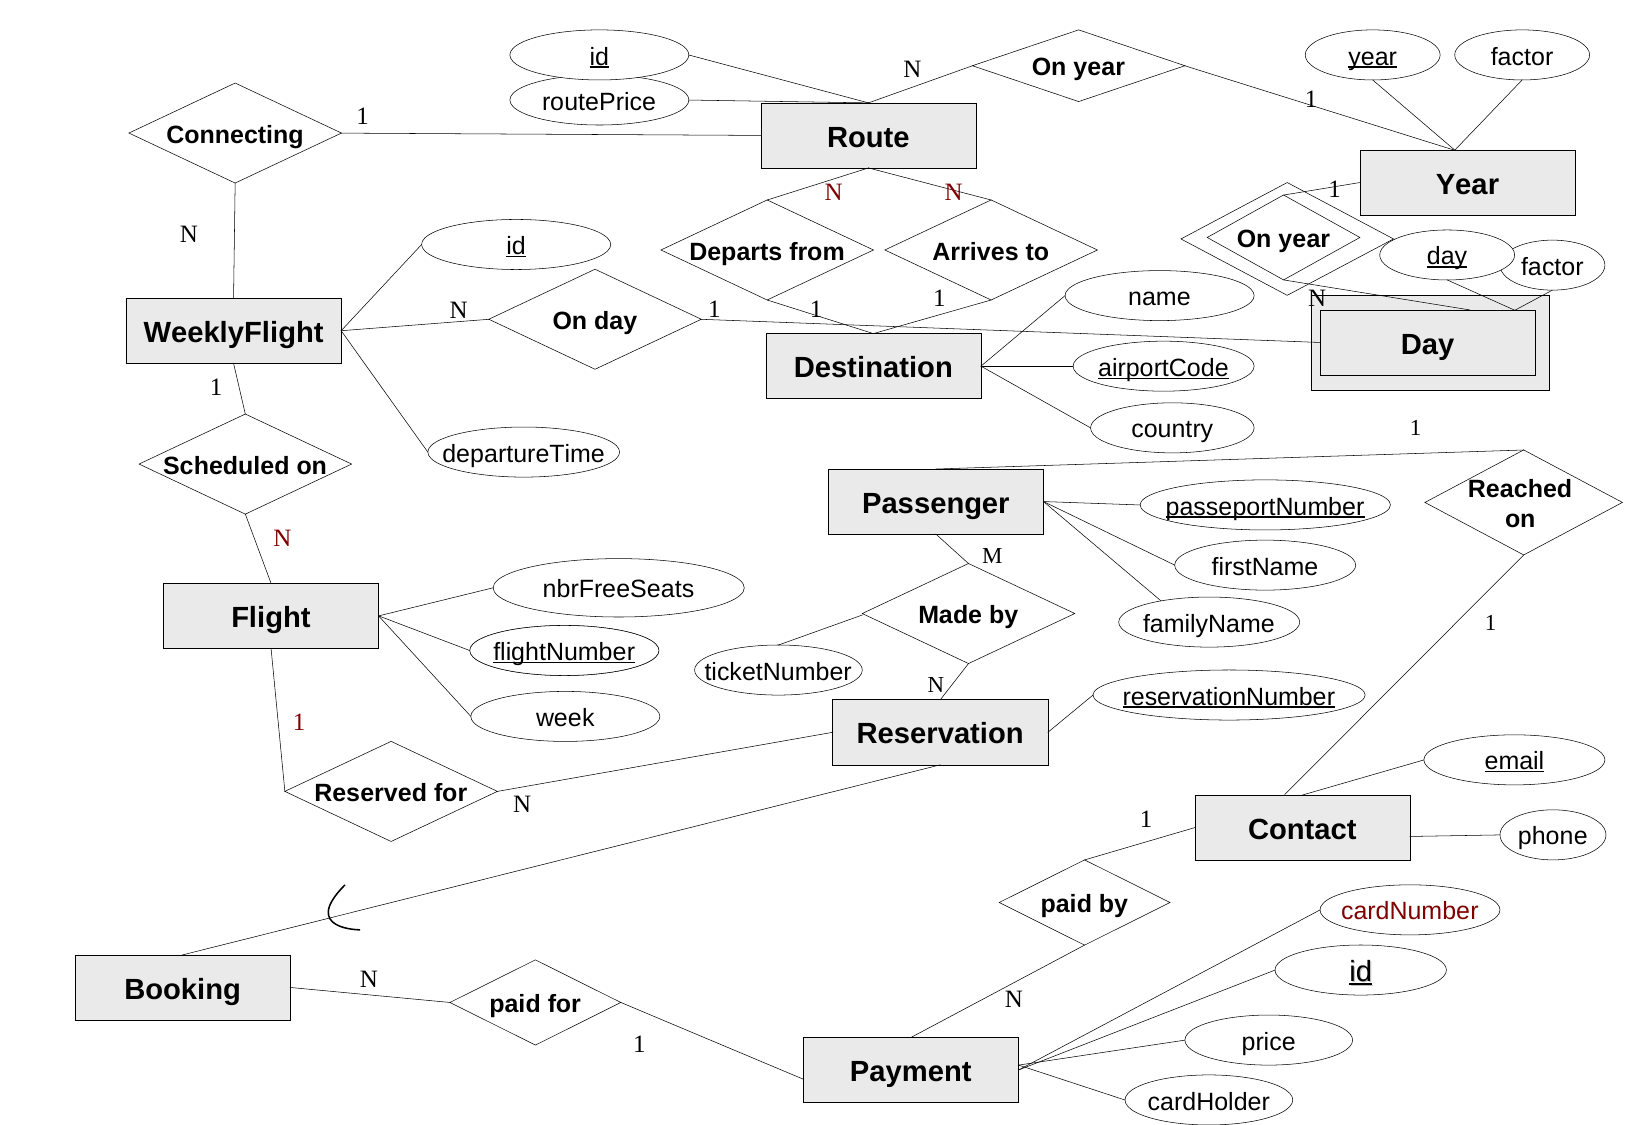

id
On year
year
factor
N
routePrice
1
Connecting
1
Route
Year
1
N
N
On year
Departs from
Arrives to
N
id
day
factor
On day
name
1
N
1
1
N
WeeklyFlight
Day
Destination
airportCode
1
country
1
Scheduled on
departureTime
Reached
on
Passenger
passeportNumber
N
M
firstName
nbrFreeSeats
Made by
Flight
familyName
1
flightNumber
flightNumber
ticketNumber
N
reservationNumber
week
1
Reservation
email
Reserved for
N
1
Contact
phone
paid by
cardNumber
id
Booking
N
paid for
N
price
1
Payment
cardHolder